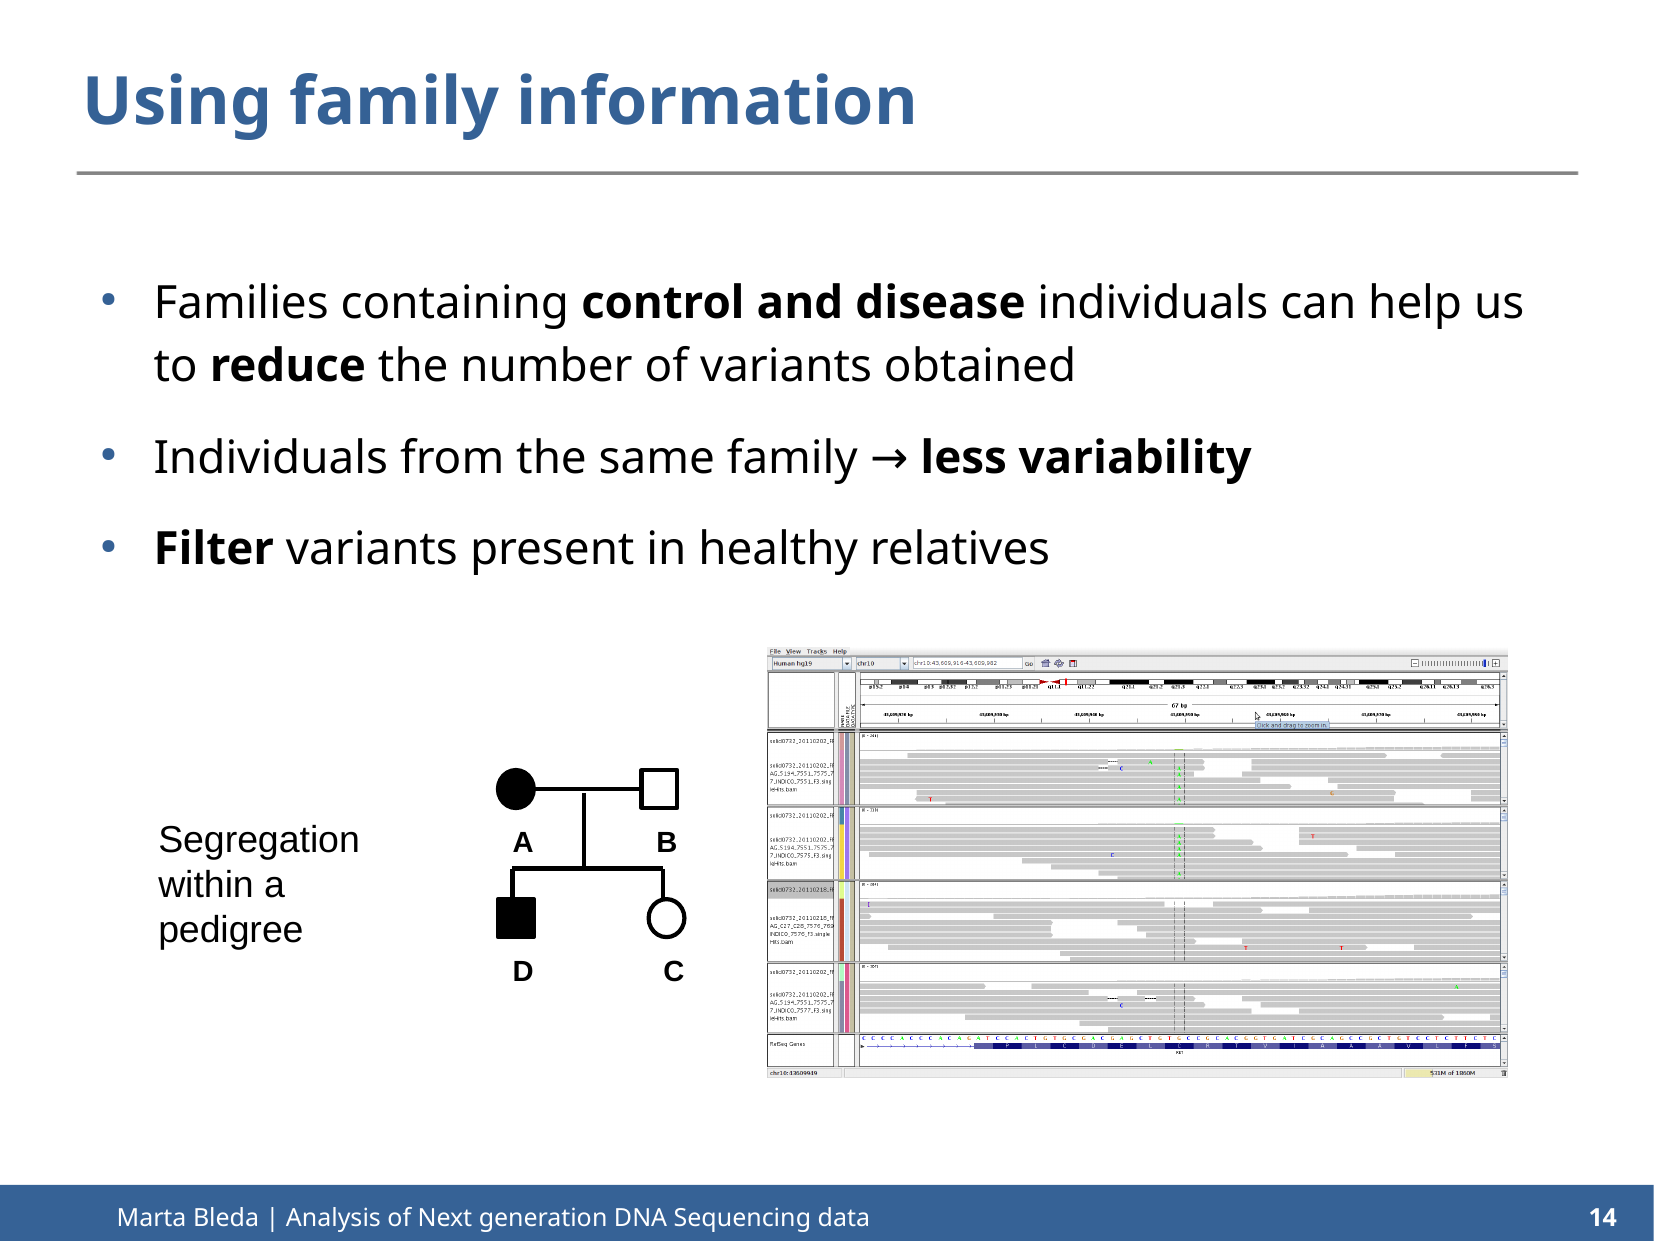

# Using family information
Families containing control and disease individuals can help us to reduce the number of variants obtained
Individuals from the same family → less variability
Filter variants present in healthy relatives
A
B
D
C
Segregation within a pedigree
Marta Bleda | Analysis of Next generation DNA Sequencing data
14